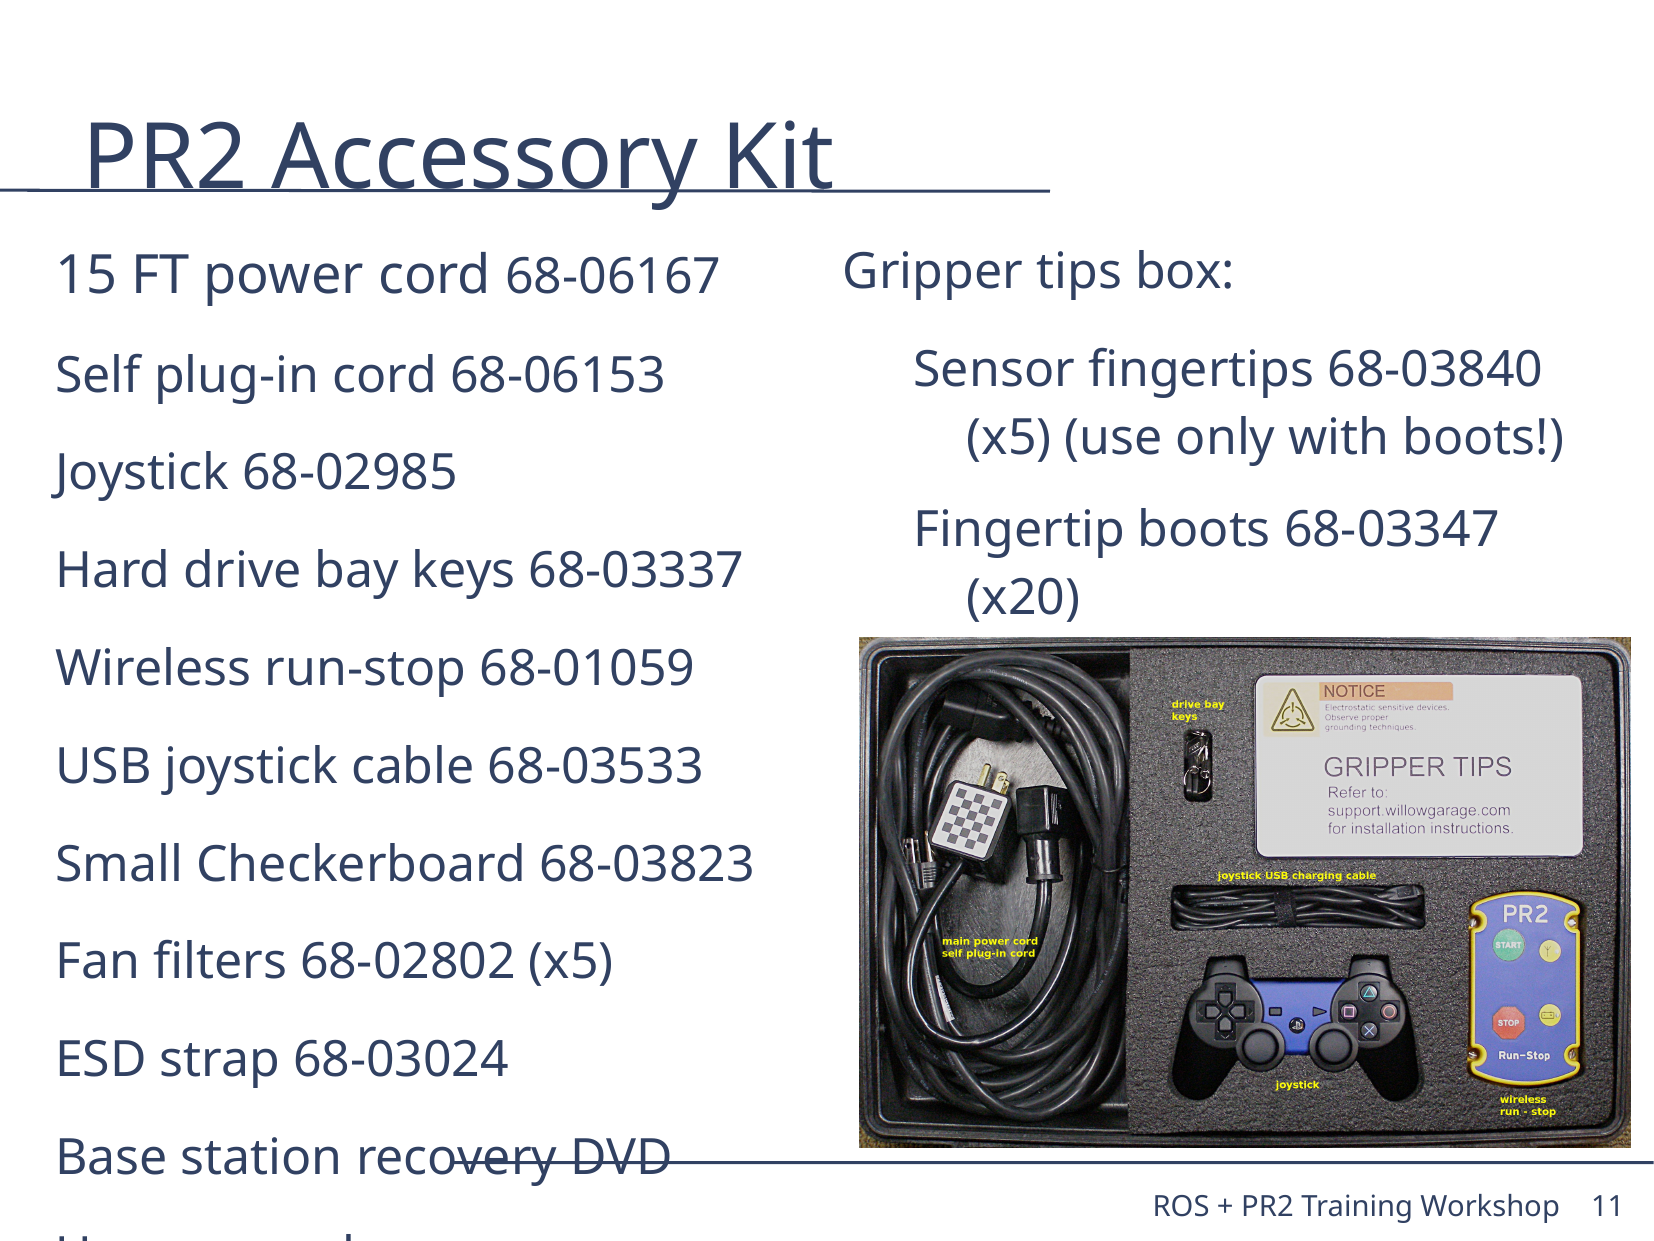

# PR2 Accessory Kit
15 FT power cord 68-06167
Self plug-in cord 68-06153
Joystick 68-02985
Hard drive bay keys 68-03337
Wireless run-stop 68-01059
USB joystick cable 68-03533
Small Checkerboard 68-03823
Fan filters 68-02802 (x5)
ESD strap 68-03024
Base station recovery DVD
User manual
Gripper tips box:
Sensor fingertips 68-03840 (x5) (use only with boots!)
Fingertip boots 68-03347 (x20)